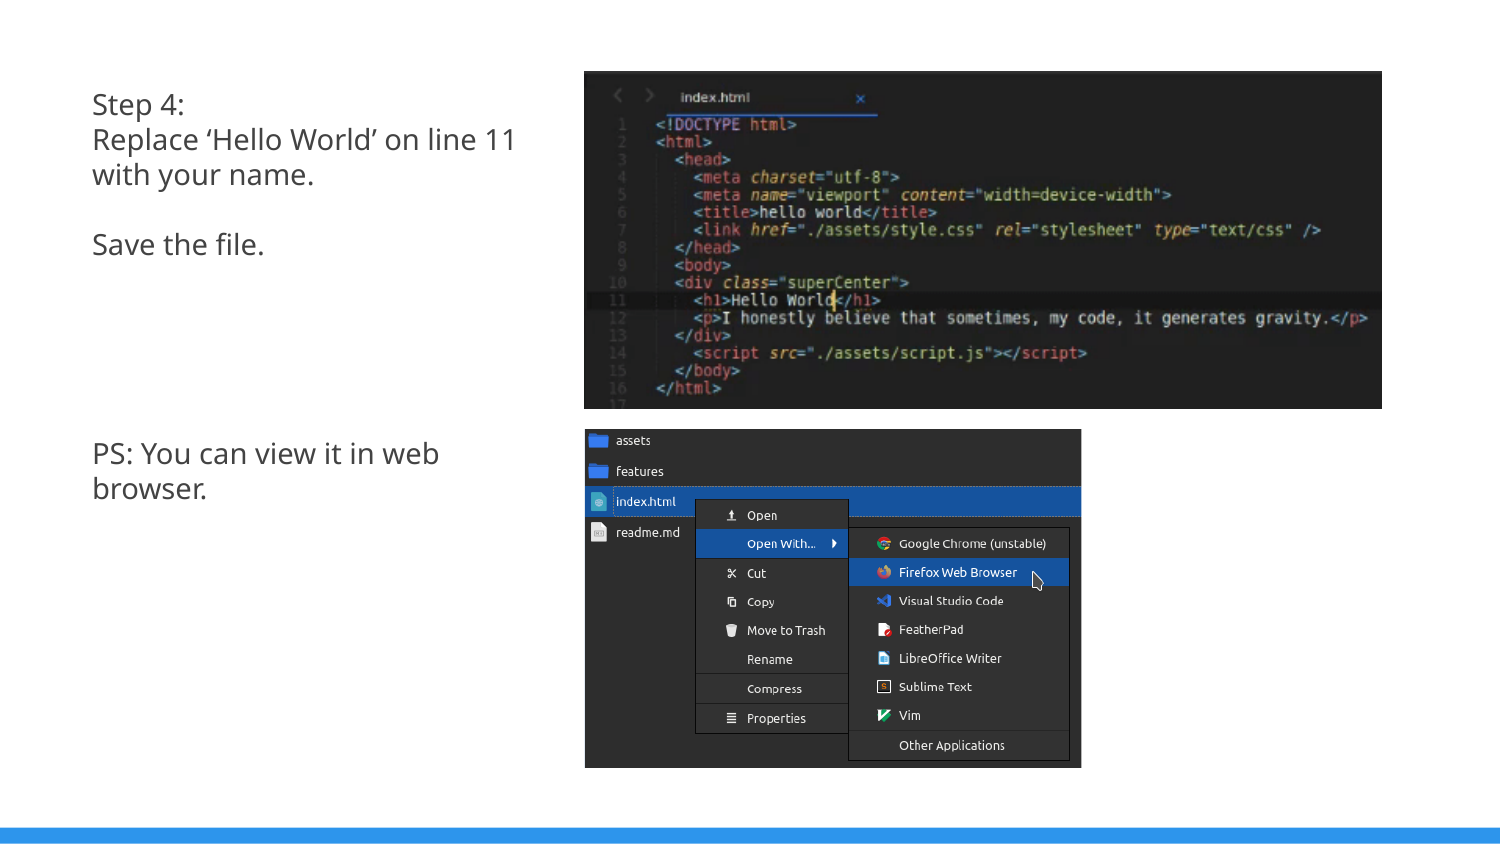

Step 4:
Replace ‘Hello World’ on line 11 with your name.
Save the file.
PS: You can view it in web browser.